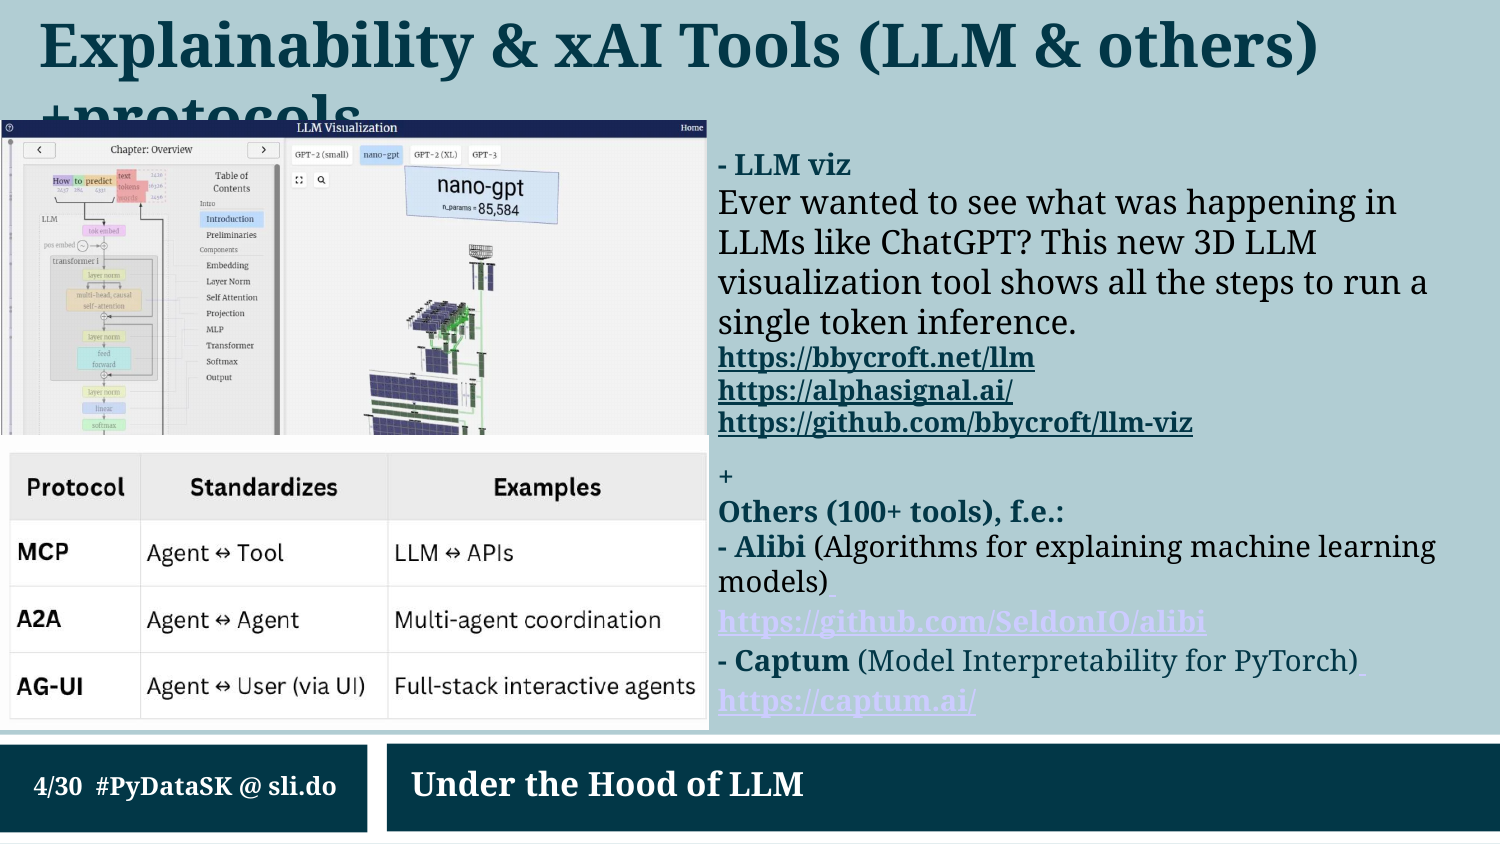

Explainability & xAI Tools (LLM & others) +protocols
- LLM viz
Ever wanted to see what was happening in LLMs like ChatGPT? This new 3D LLM visualization tool shows all the steps to run a single token inference.
https://bbycroft.net/llm
https://alphasignal.ai/
https://github.com/bbycroft/llm-viz
+
Others (100+ tools), f.e.:
- Alibi (Algorithms for explaining machine learning models)
https://github.com/SeldonIO/alibi
- Captum (Model Interpretability for PyTorch)
https://captum.ai/
MCP (Anthropic/ex-OpenAI) + A2A (Google) + AG-UI (dev)
Under the Hood of LLM
4/30 #PyDataSK @ sli.do